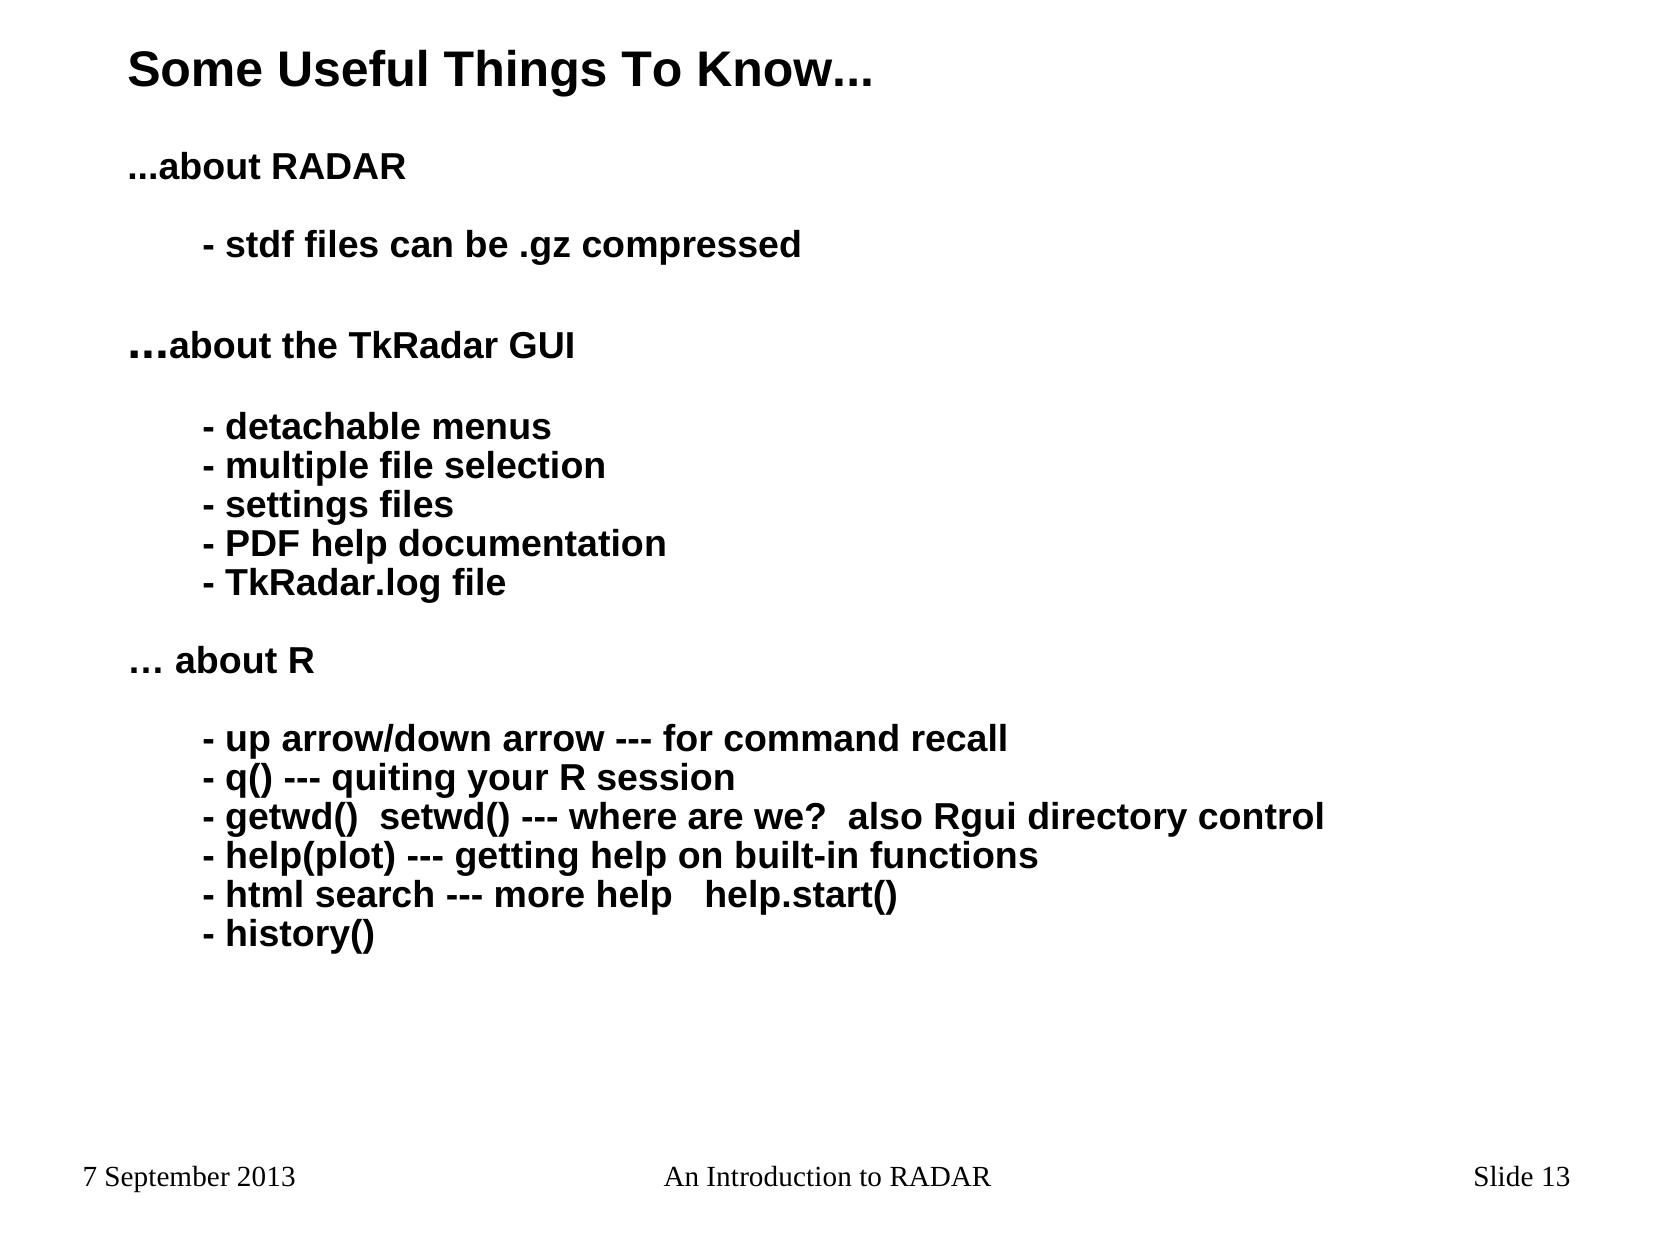

Some Useful Things To Know...
...about RADAR
	- stdf files can be .gz compressed
...about the TkRadar GUI
	- detachable menus
	- multiple file selection
	- settings files
	- PDF help documentation
	- TkRadar.log file
… about R
	- up arrow/down arrow --- for command recall
	- q() --- quiting your R session
	- getwd() setwd() --- where are we? also Rgui directory control
	- help(plot) --- getting help on built-in functions
	- html search --- more help help.start()
	- history()
13